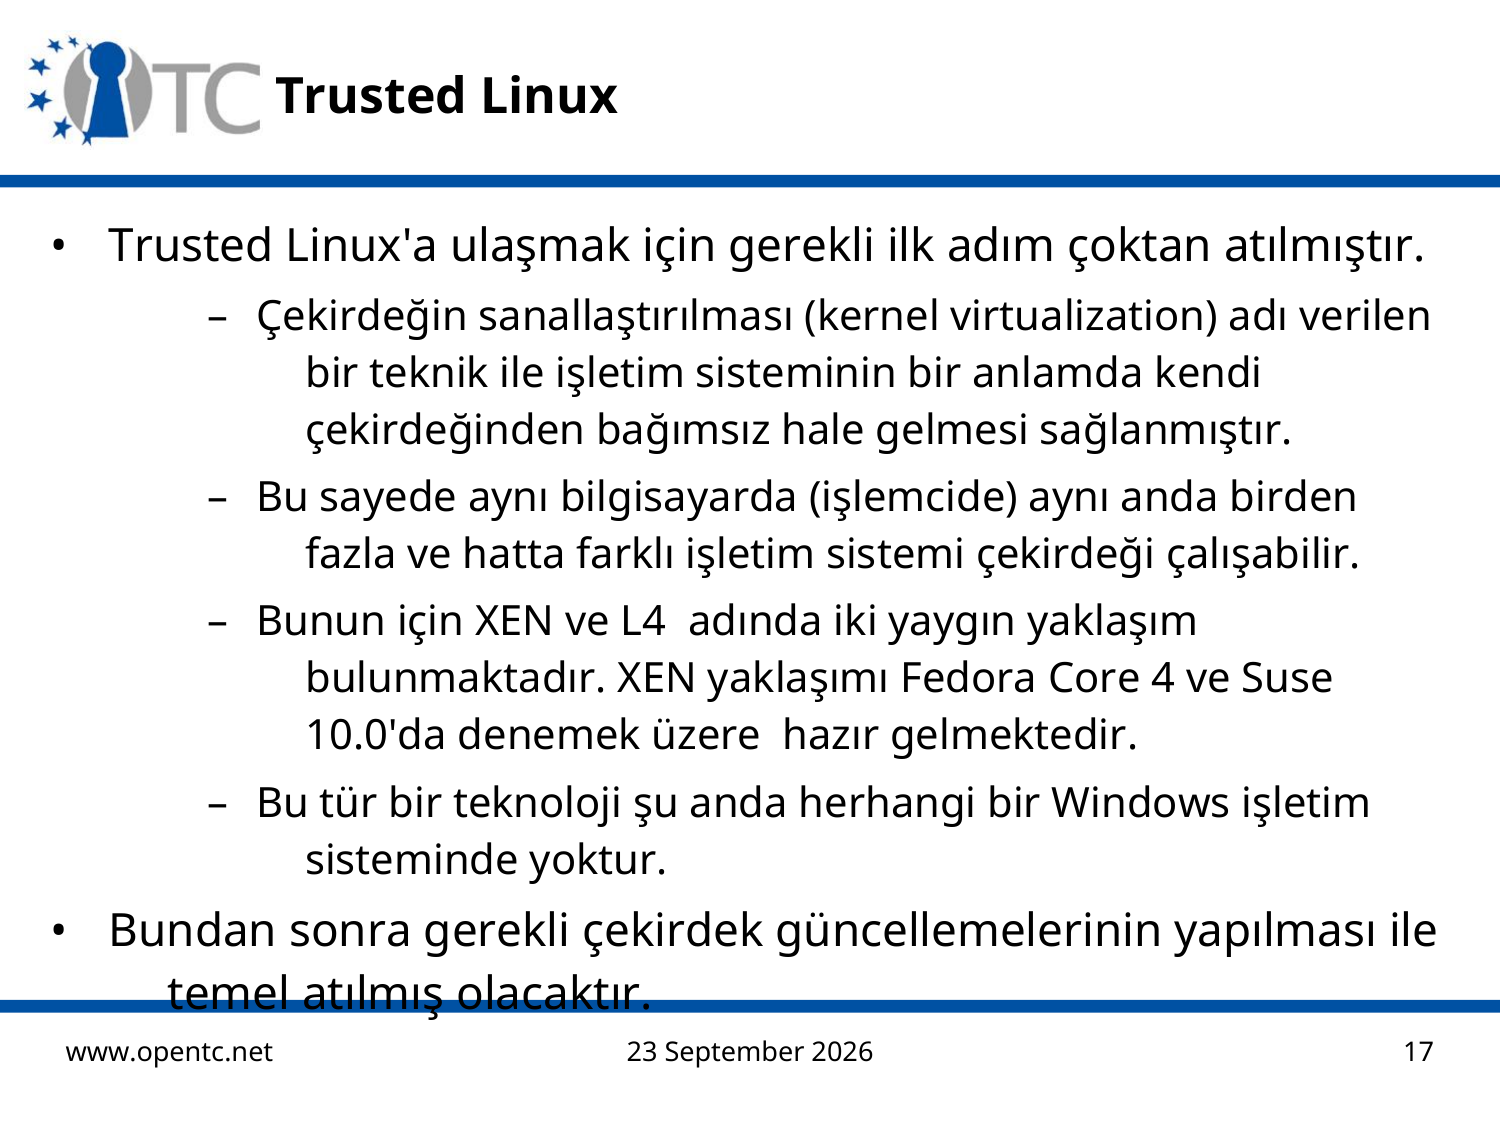

# Trusted Linux
Trusted Linux'a ulaşmak için gerekli ilk adım çoktan atılmıştır.
Çekirdeğin sanallaştırılması (kernel virtualization) adı verilen bir teknik ile işletim sisteminin bir anlamda kendi çekirdeğinden bağımsız hale gelmesi sağlanmıştır.
Bu sayede aynı bilgisayarda (işlemcide) aynı anda birden fazla ve hatta farklı işletim sistemi çekirdeği çalışabilir.
Bunun için XEN ve L4 adında iki yaygın yaklaşım bulunmaktadır. XEN yaklaşımı Fedora Core 4 ve Suse 10.0'da denemek üzere hazır gelmektedir.
Bu tür bir teknoloji şu anda herhangi bir Windows işletim sisteminde yoktur.
Bundan sonra gerekli çekirdek güncellemelerinin yapılması ile temel atılmış olacaktır.